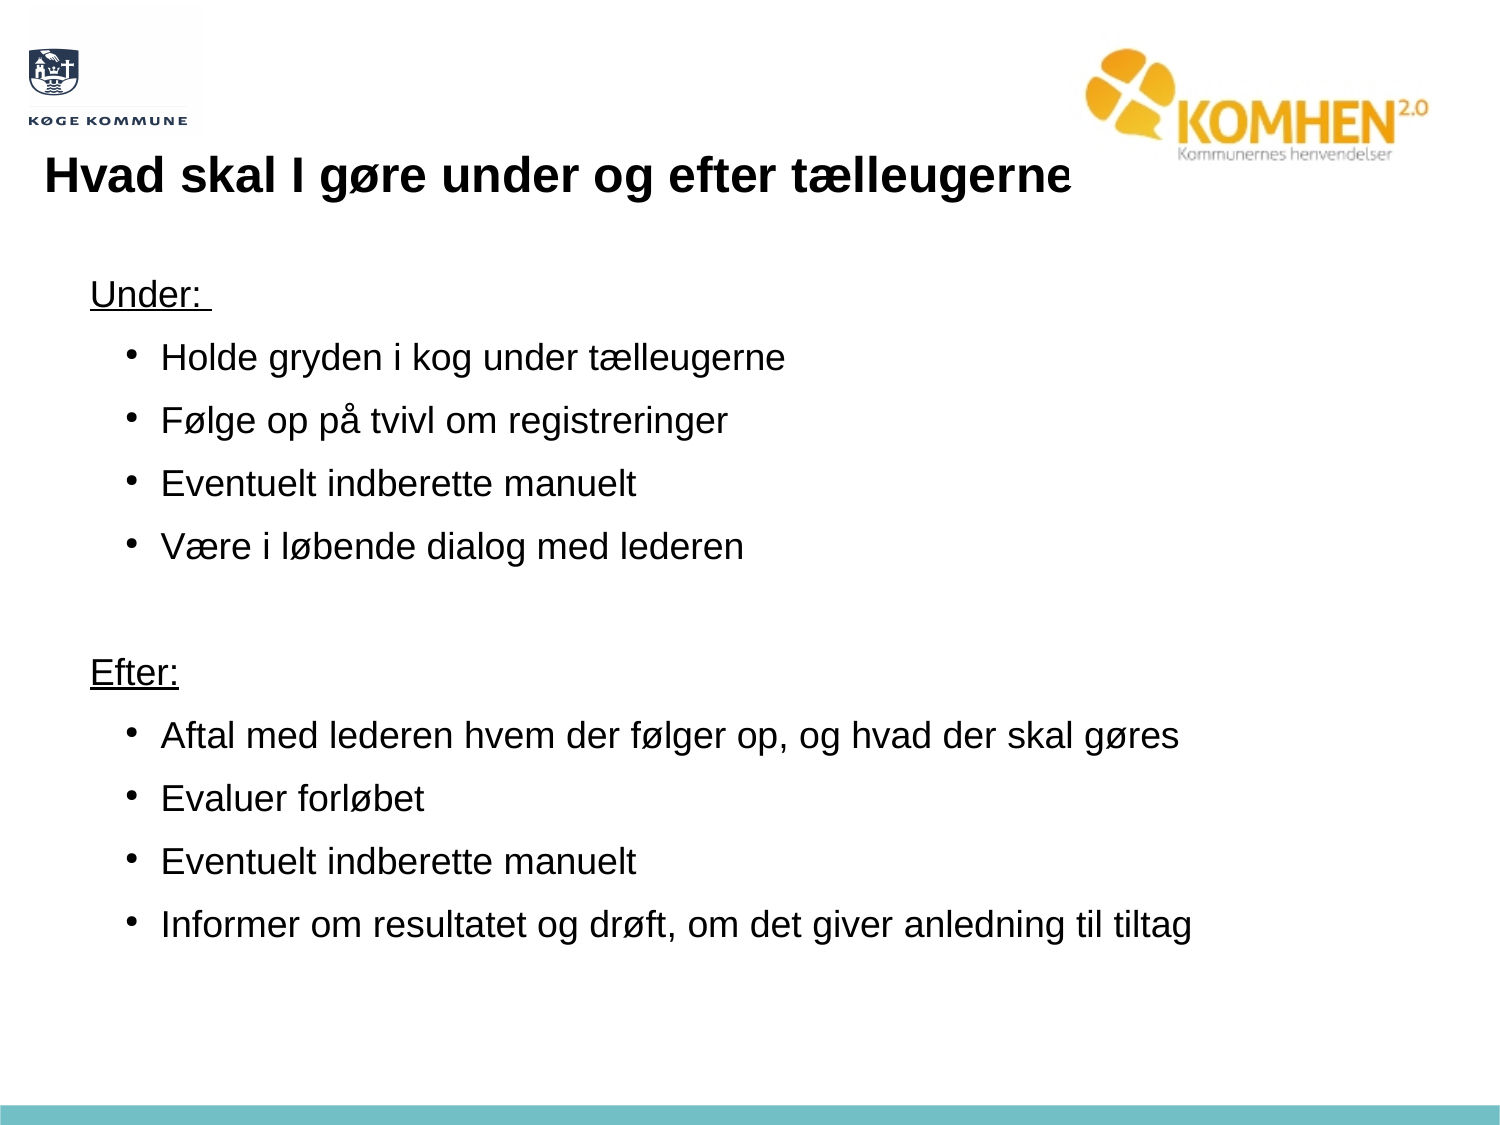

Hvad skal I gøre under og efter tælleugerne
Under:
Holde gryden i kog under tælleugerne
Følge op på tvivl om registreringer
Eventuelt indberette manuelt
Være i løbende dialog med lederen
Efter:
Aftal med lederen hvem der følger op, og hvad der skal gøres
Evaluer forløbet
Eventuelt indberette manuelt
Informer om resultatet og drøft, om det giver anledning til tiltag